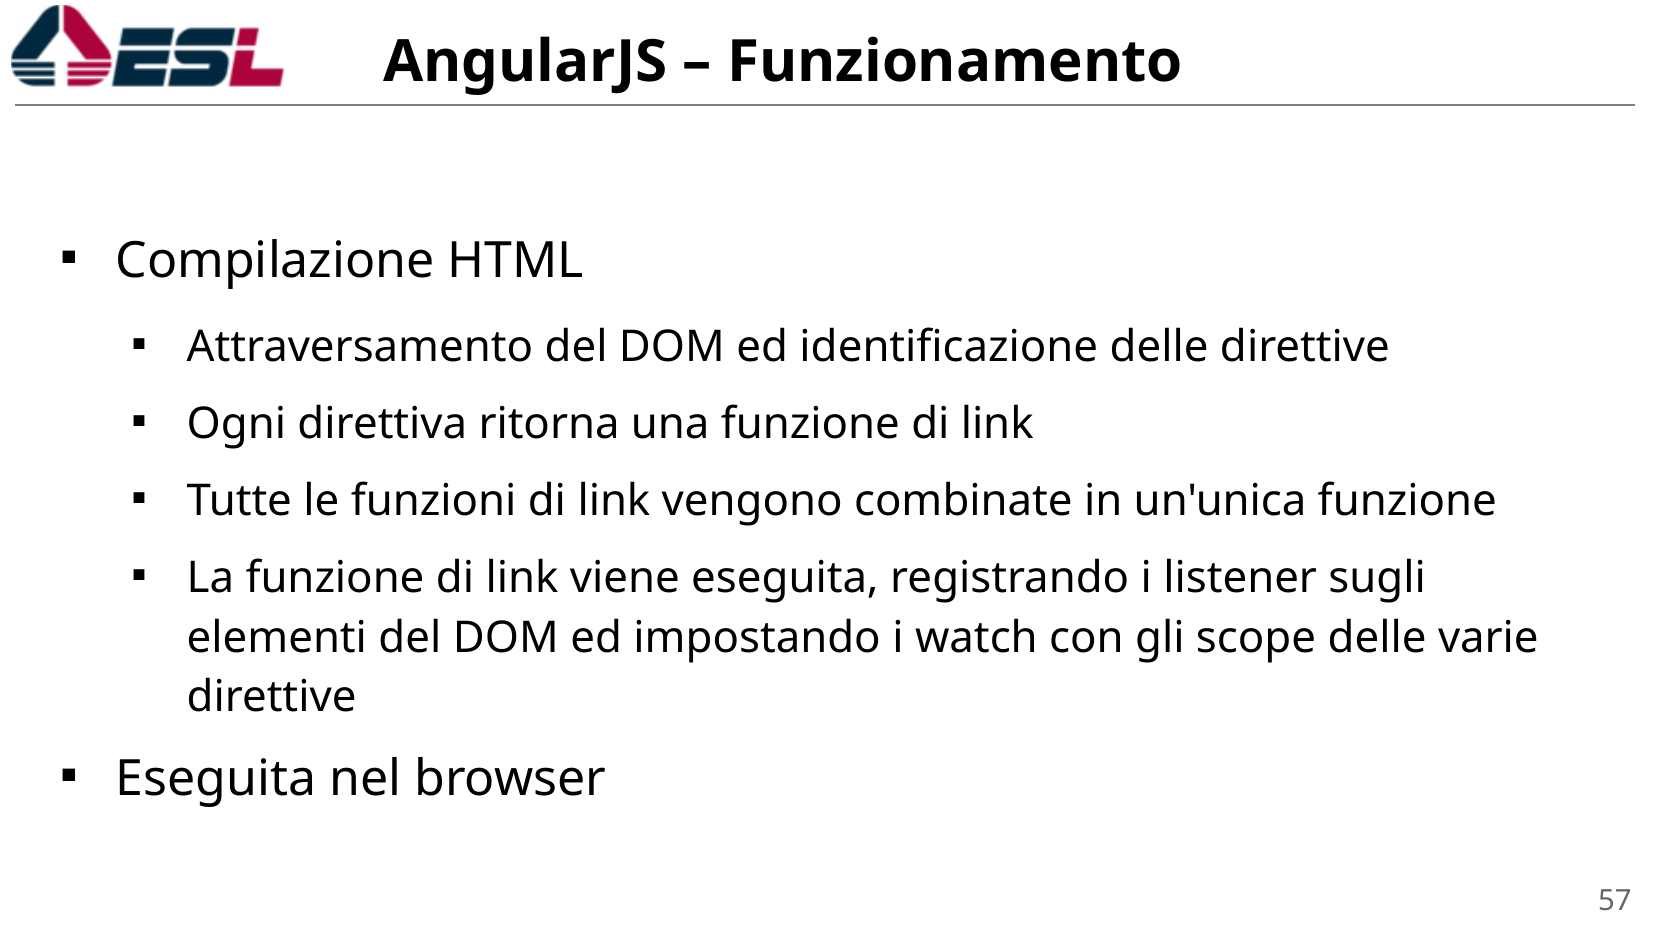

# AngularJS – Funzionamento
Compilazione HTML
Attraversamento del DOM ed identificazione delle direttive
Ogni direttiva ritorna una funzione di link
Tutte le funzioni di link vengono combinate in un'unica funzione
La funzione di link viene eseguita, registrando i listener sugli elementi del DOM ed impostando i watch con gli scope delle varie direttive
Eseguita nel browser